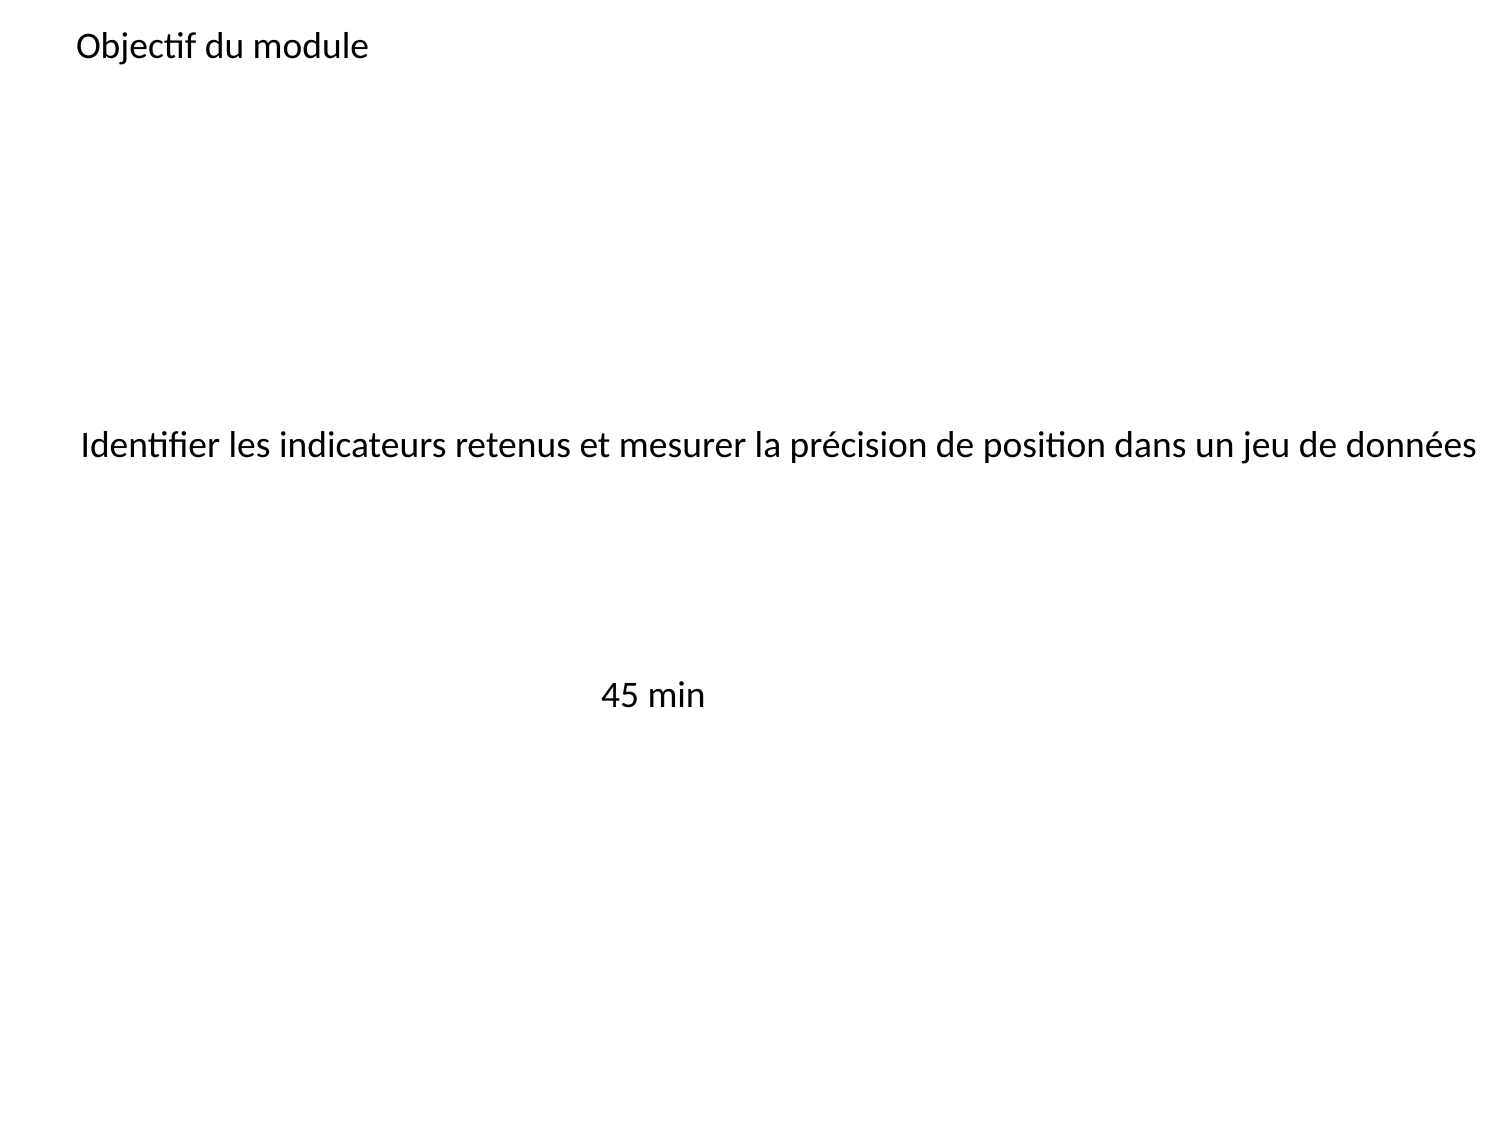

Objectif du module
Identifier les indicateurs retenus et mesurer la précision de position dans un jeu de données
45 min